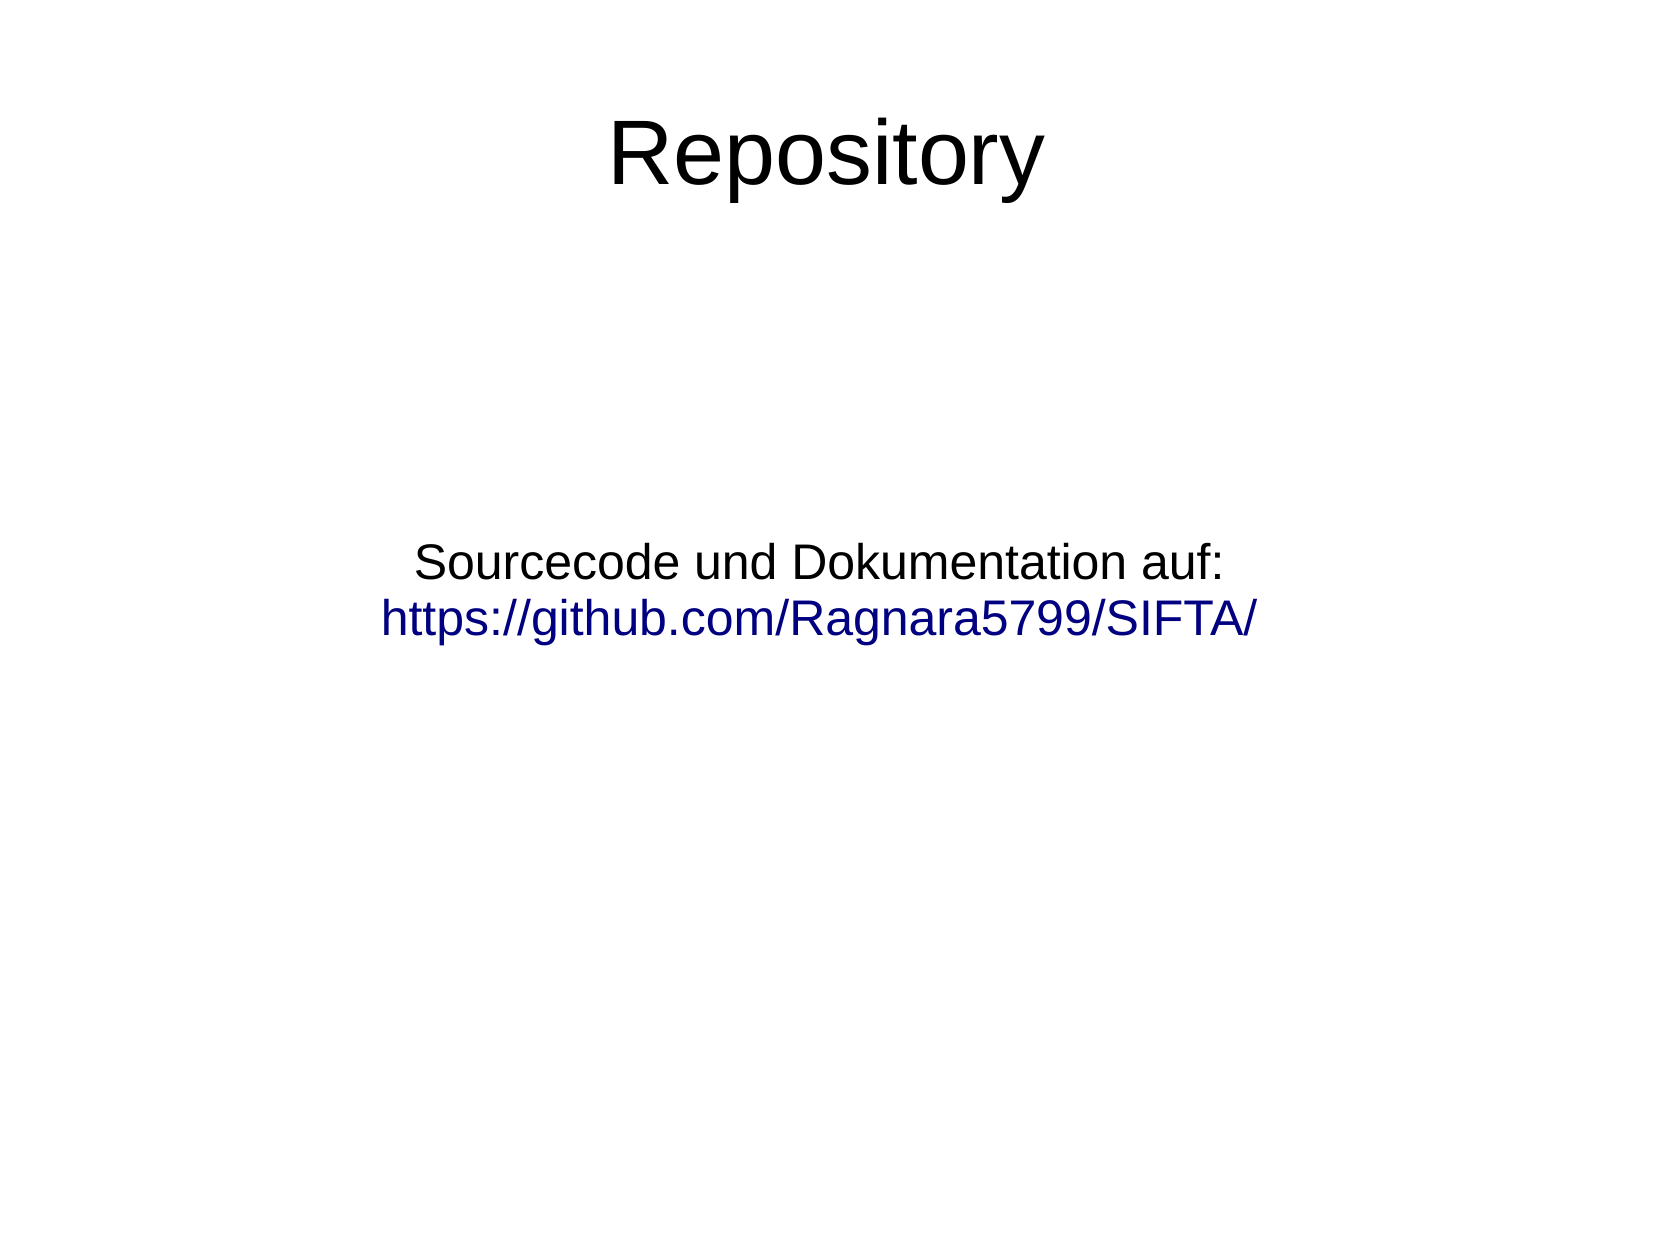

# Repository
Sourcecode und Dokumentation auf:
https://github.com/Ragnara5799/SIFTA/